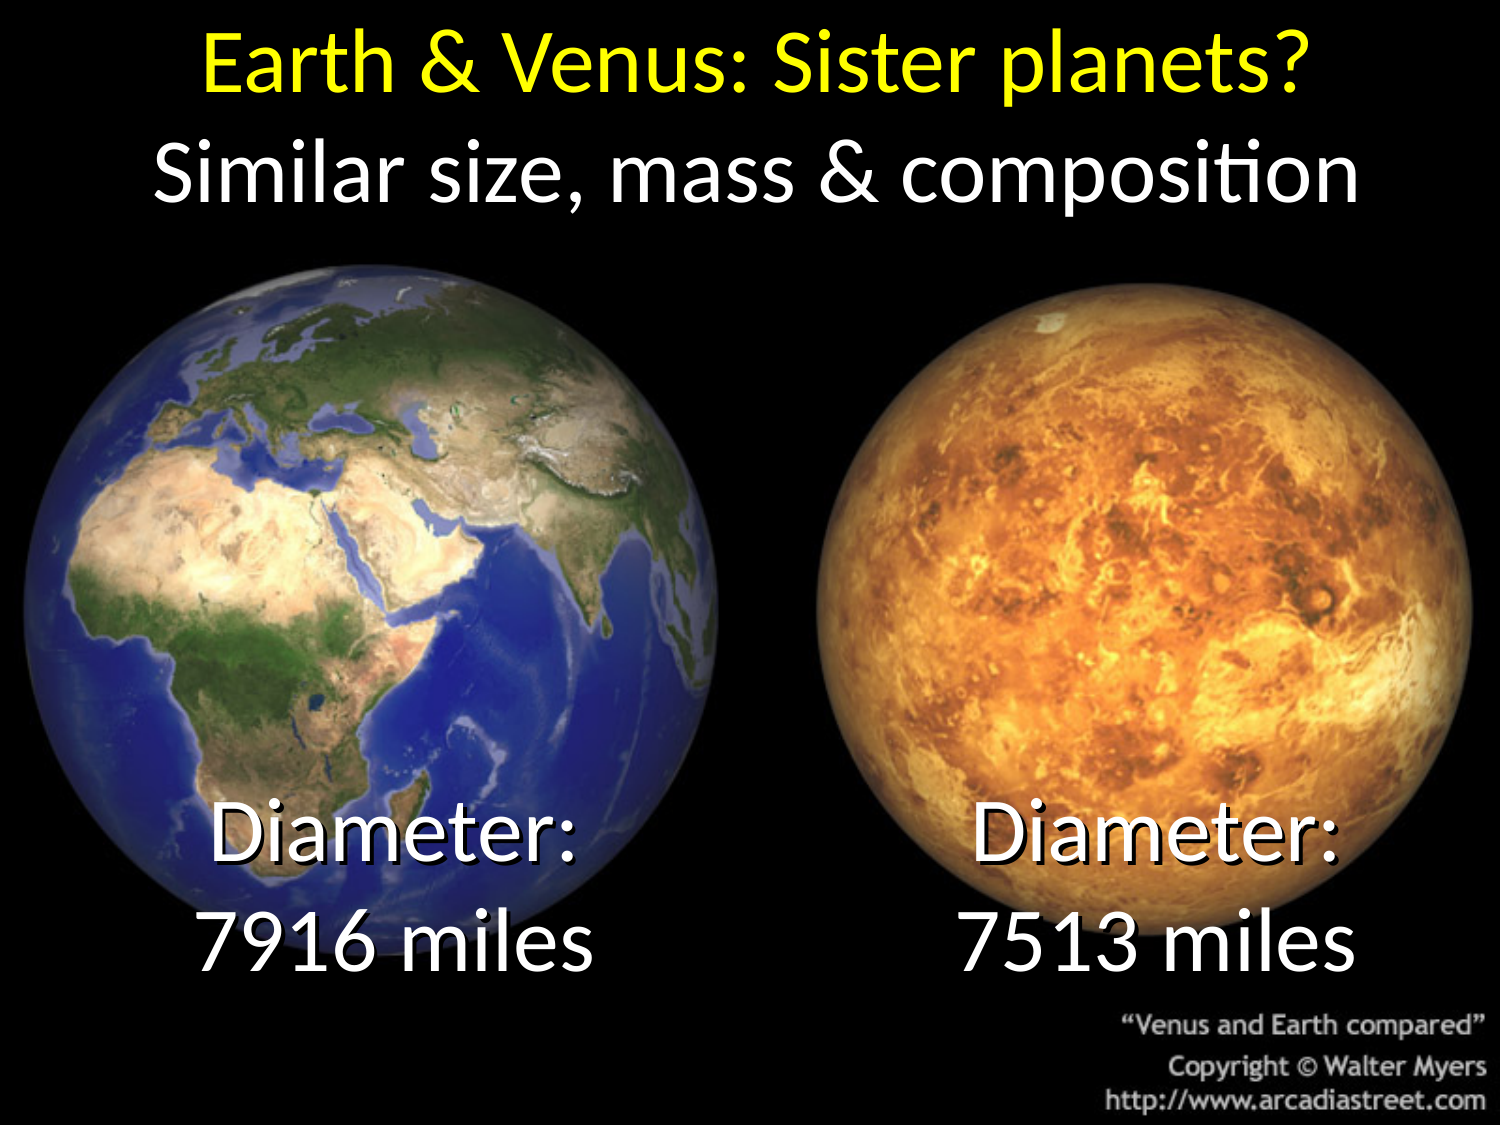

Earth & Venus: Sister planets?
Similar size, mass & composition
Diameter:
7916 miles
Diameter:
7513 miles